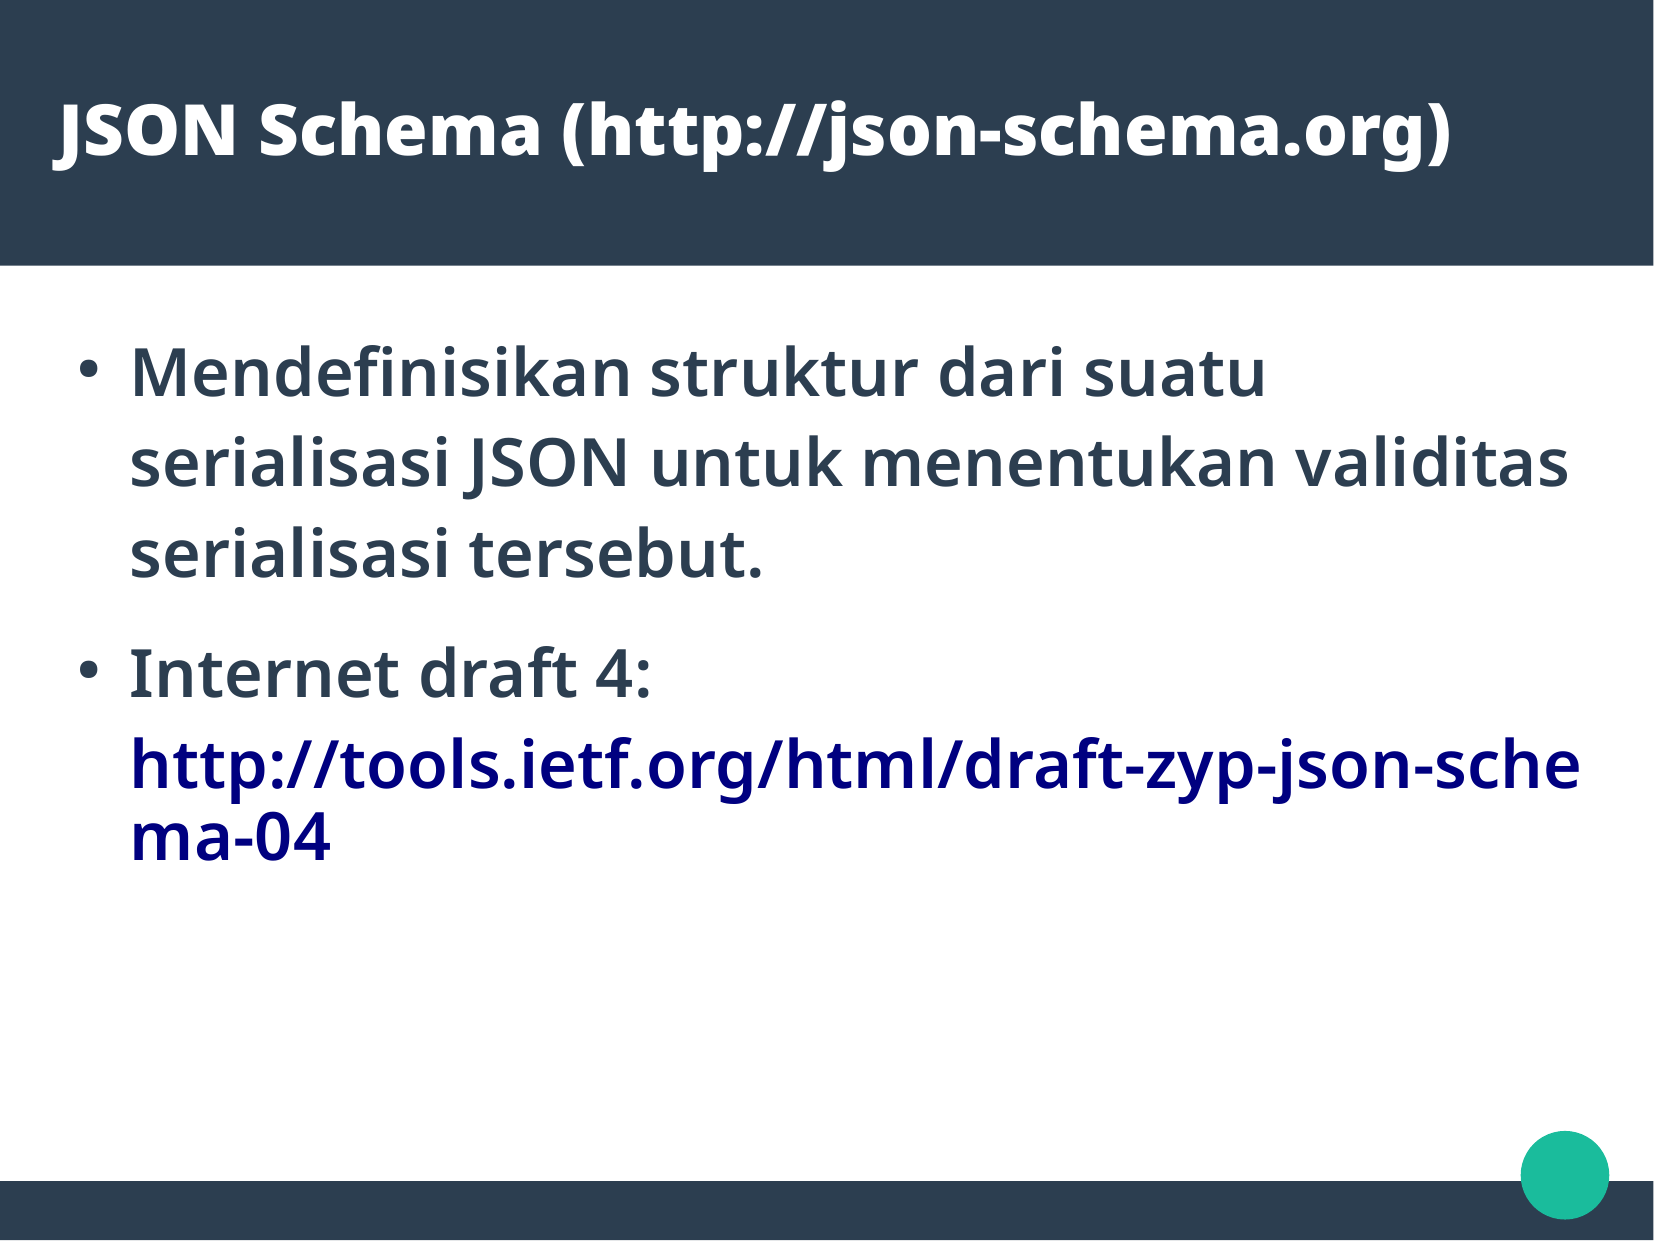

# JSON Schema (http://json-schema.org)
Mendefinisikan struktur dari suatu serialisasi JSON untuk menentukan validitas serialisasi tersebut.
Internet draft 4: http://tools.ietf.org/html/draft-zyp-json-schema-04